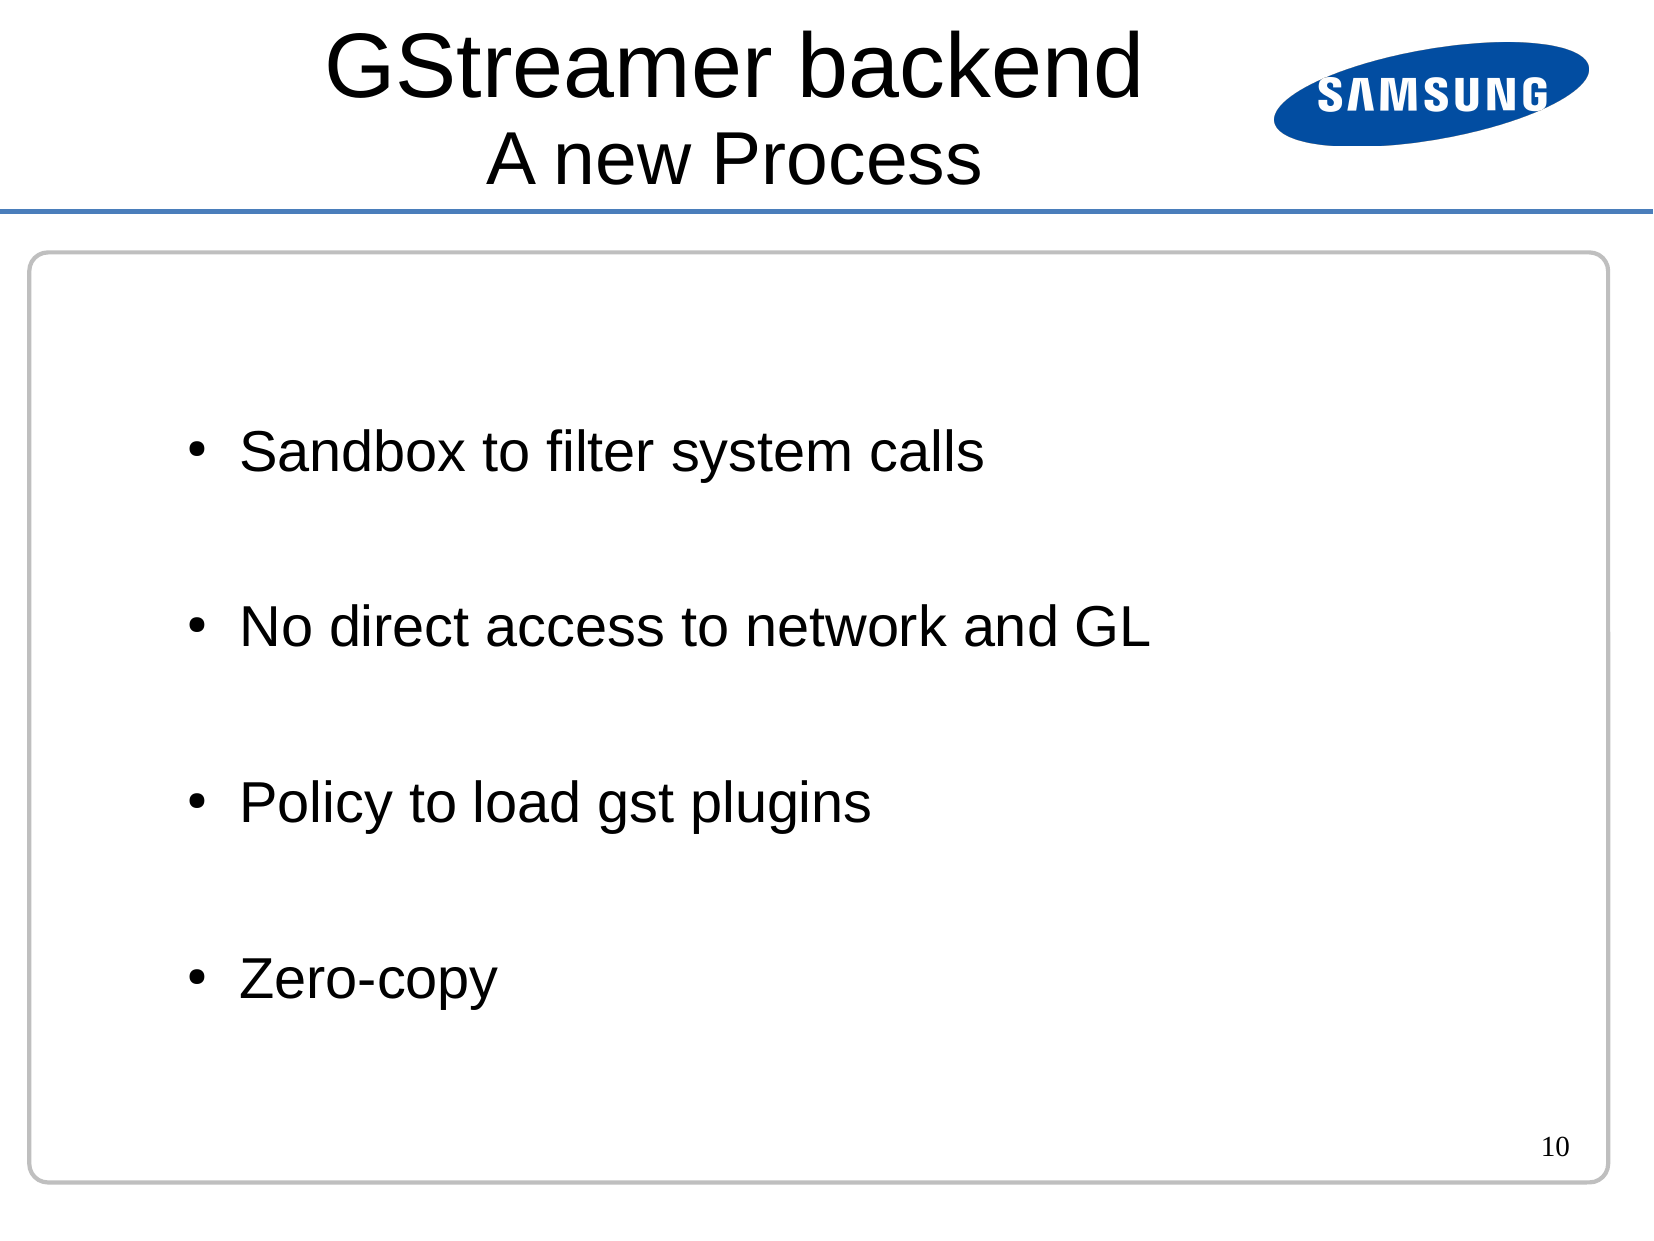

GStreamer backend
A new Process
#
Sandbox to filter system calls
No direct access to network and GL
Policy to load gst plugins
Zero-copy
10